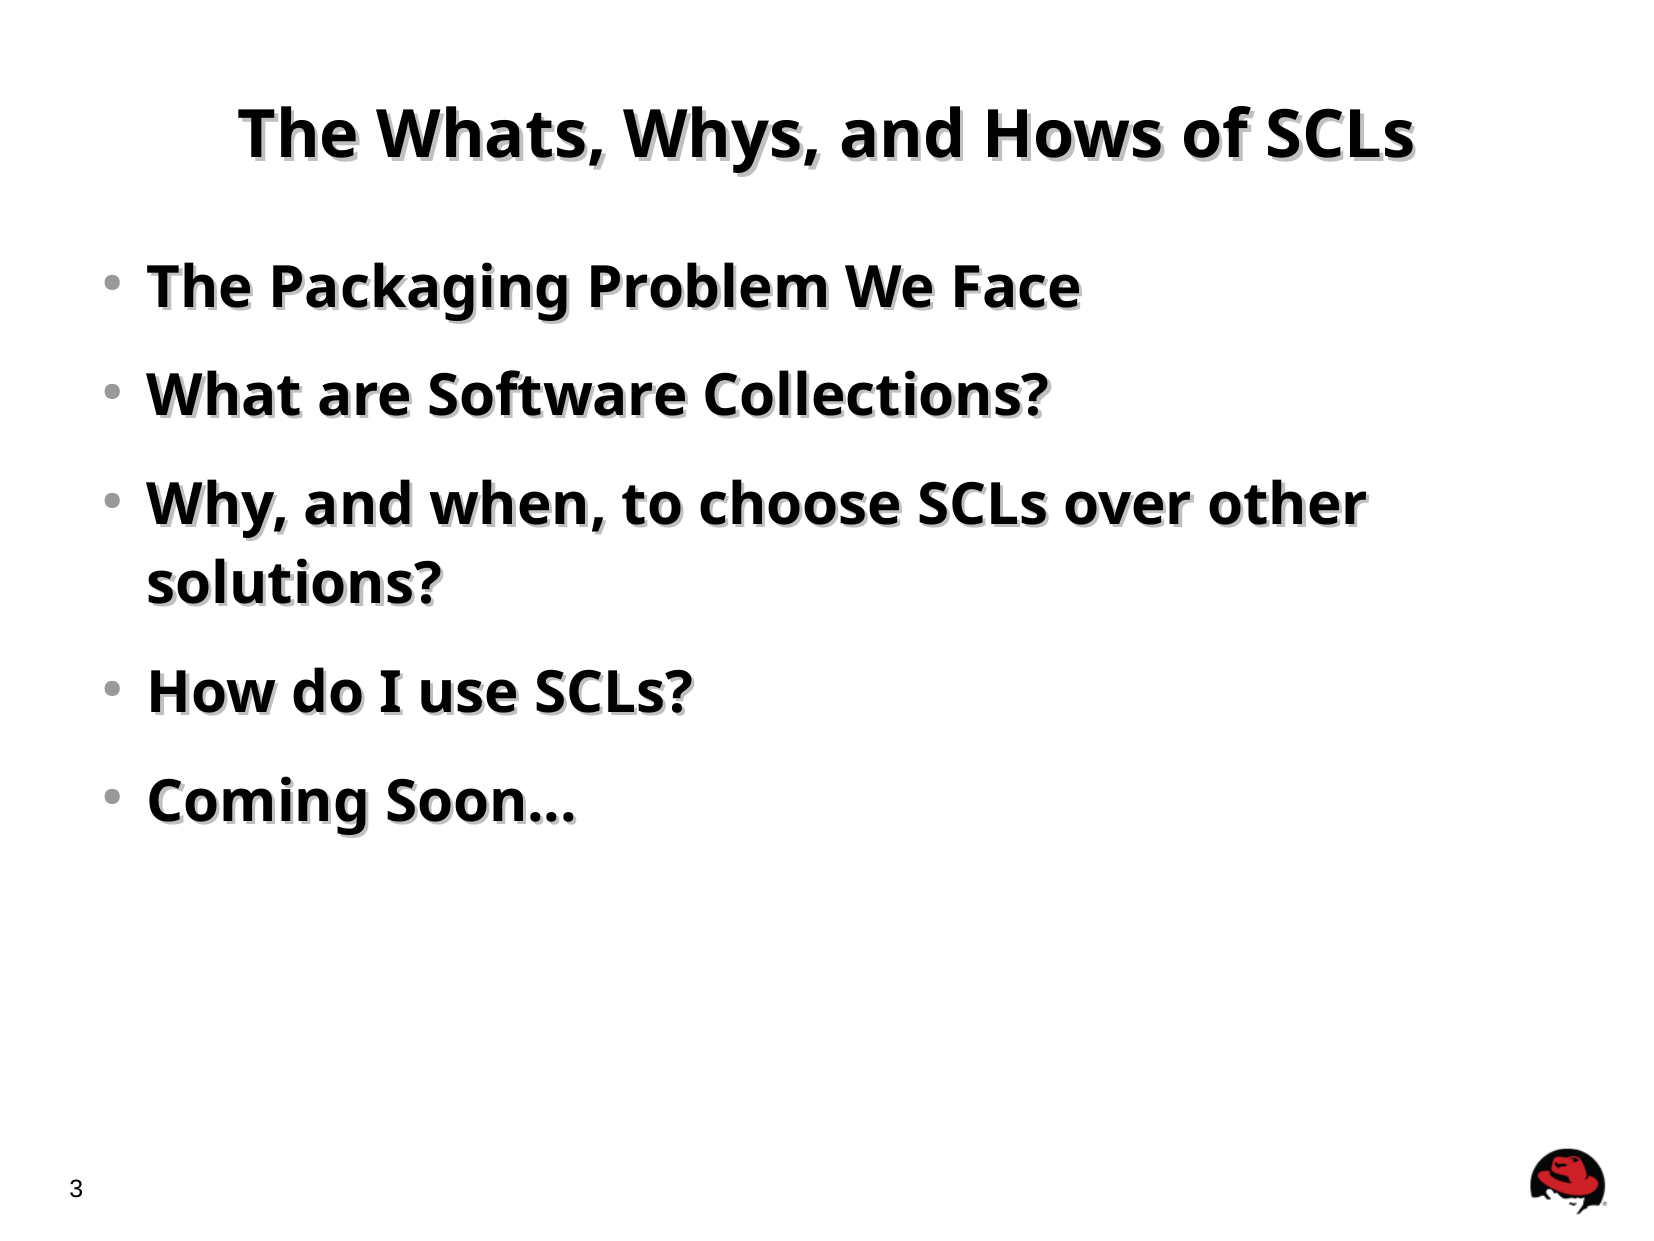

# The Whats, Whys, and Hows of SCLs
The Packaging Problem We Face
What are Software Collections?
Why, and when, to choose SCLs over other solutions?
How do I use SCLs?
Coming Soon...